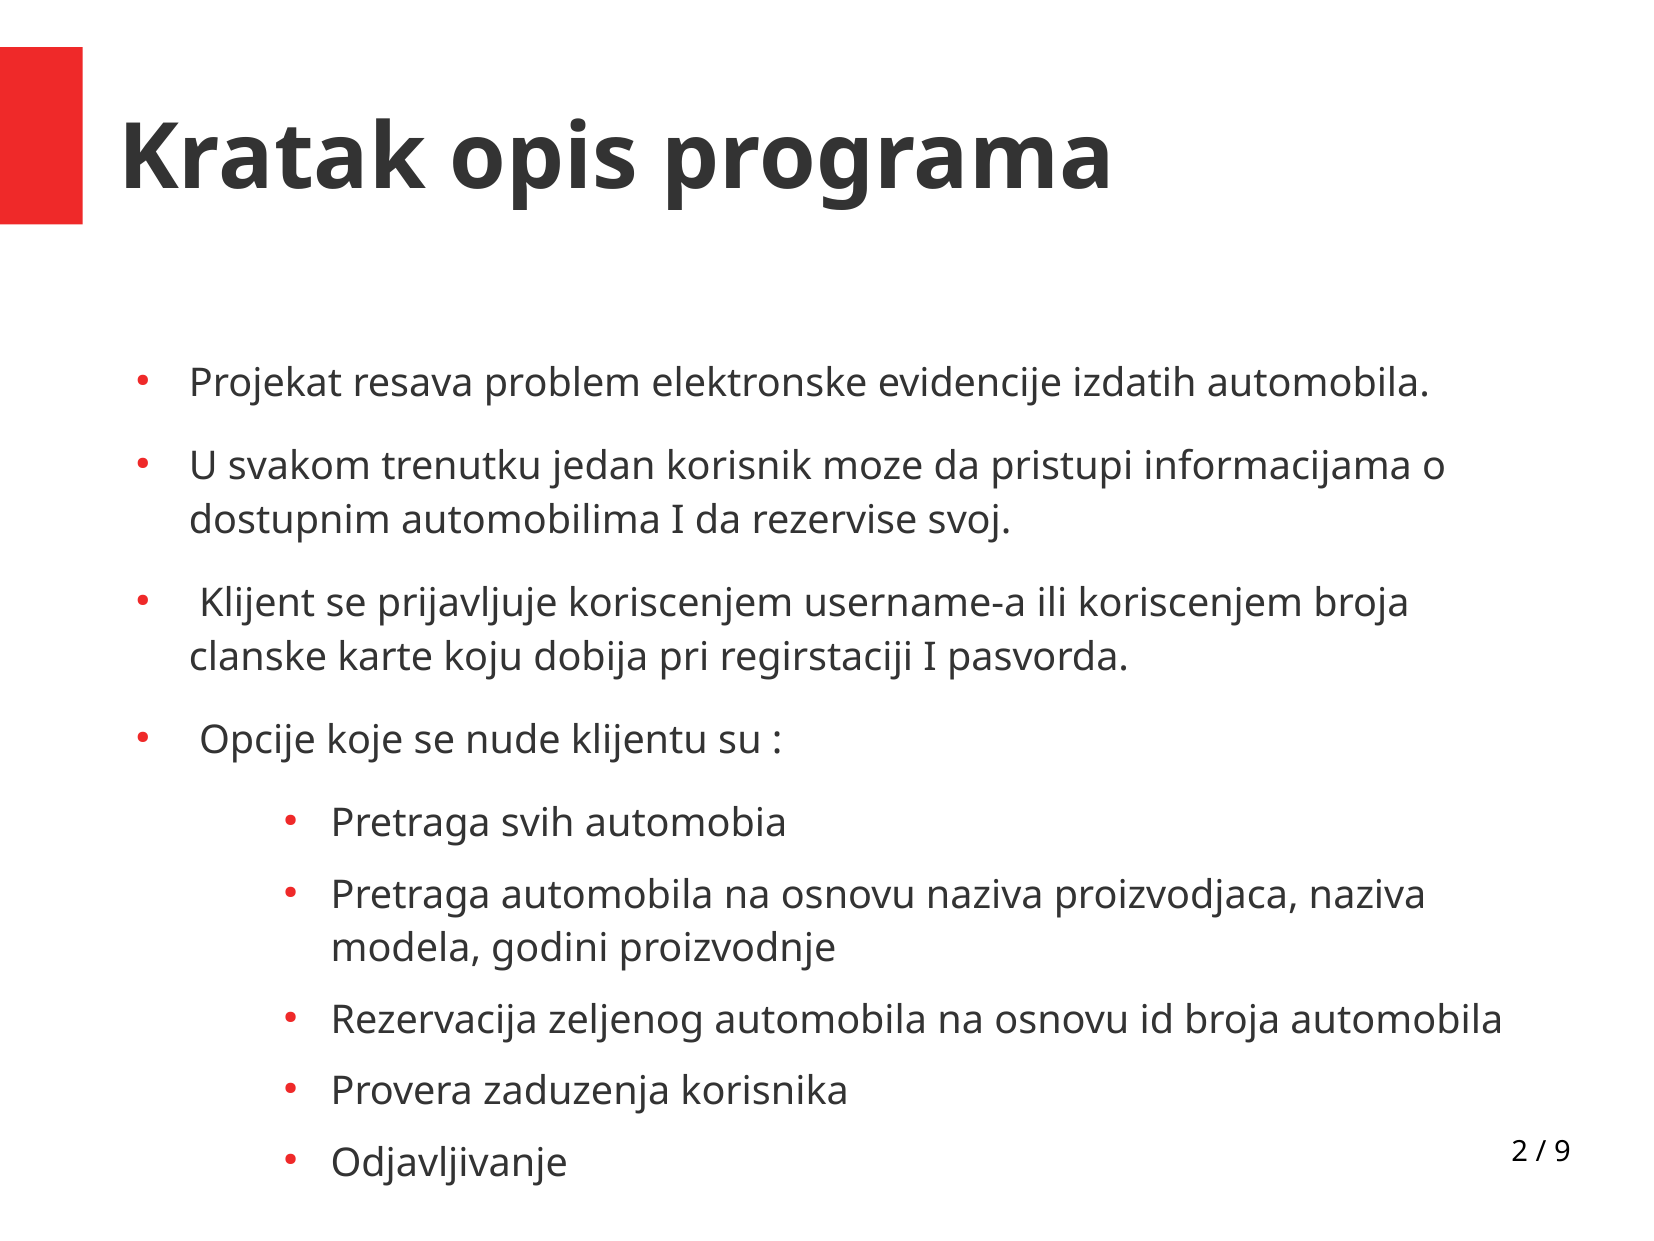

# Kratak opis programa
Projekat resava problem elektronske evidencije izdatih automobila.
U svakom trenutku jedan korisnik moze da pristupi informacijama o dostupnim automobilima I da rezervise svoj.
 Klijent se prijavljuje koriscenjem username-a ili koriscenjem broja clanske karte koju dobija pri regirstaciji I pasvorda.
 Opcije koje se nude klijentu su :
Pretraga svih automobia
Pretraga automobila na osnovu naziva proizvodjaca, naziva modela, godini proizvodnje
Rezervacija zeljenog automobila na osnovu id broja automobila
Provera zaduzenja korisnika
Odjavljivanje
2